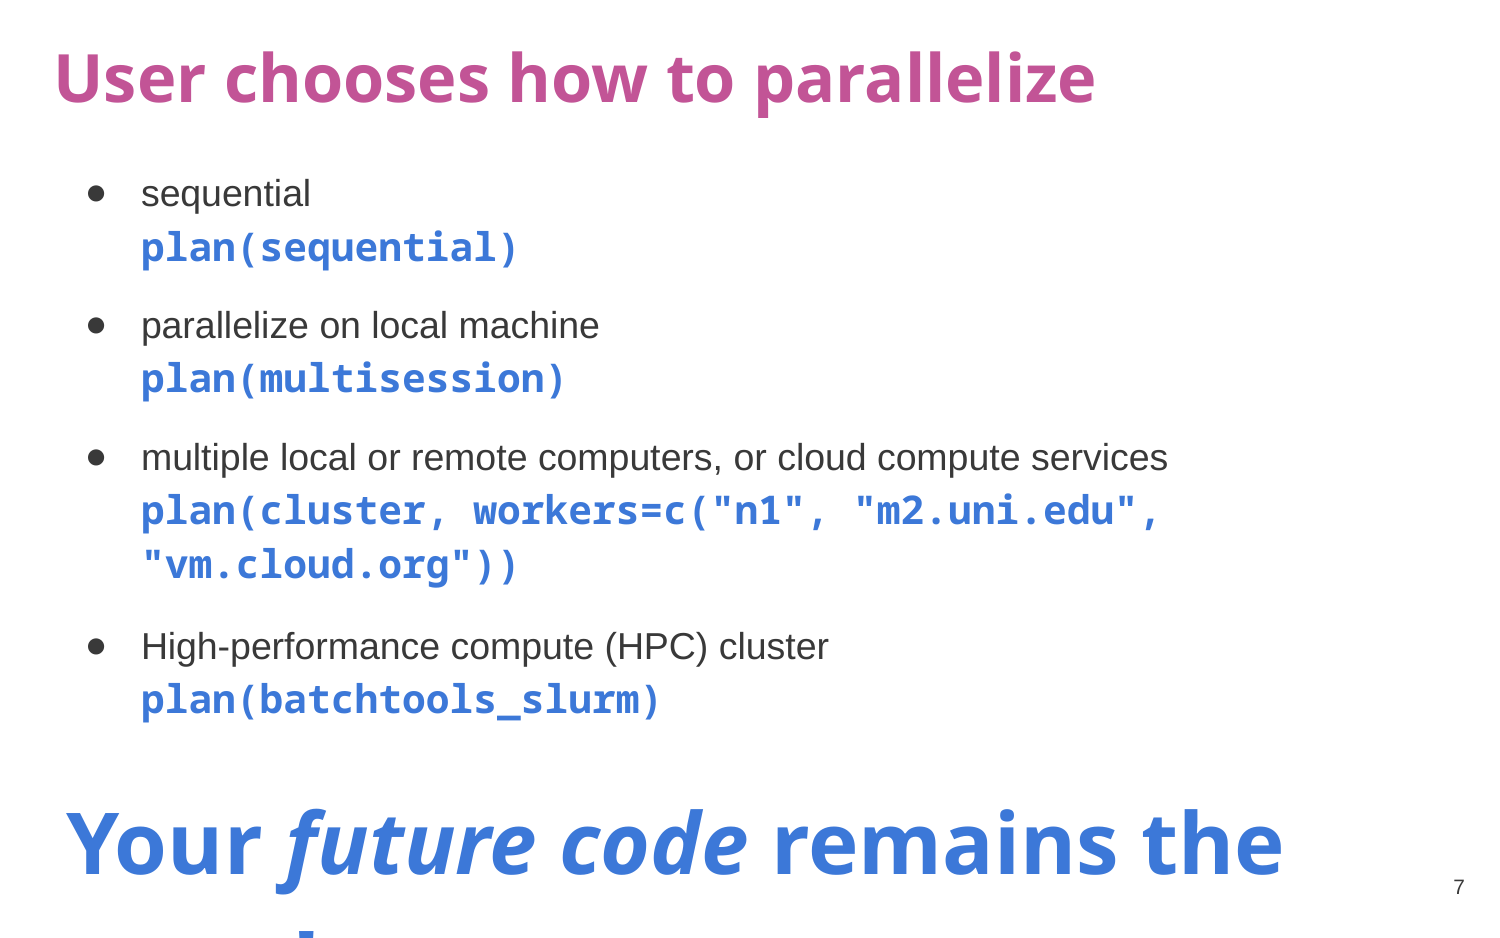

# User chooses how to parallelize
sequential
plan(sequential)
parallelize on local machine
plan(multisession)
multiple local or remote computers, or cloud compute services
plan(cluster, workers=c("n1", "m2.uni.edu", "vm.cloud.org"))
High-performance compute (HPC) cluster
plan(batchtools_slurm)
Your future code remains the same!